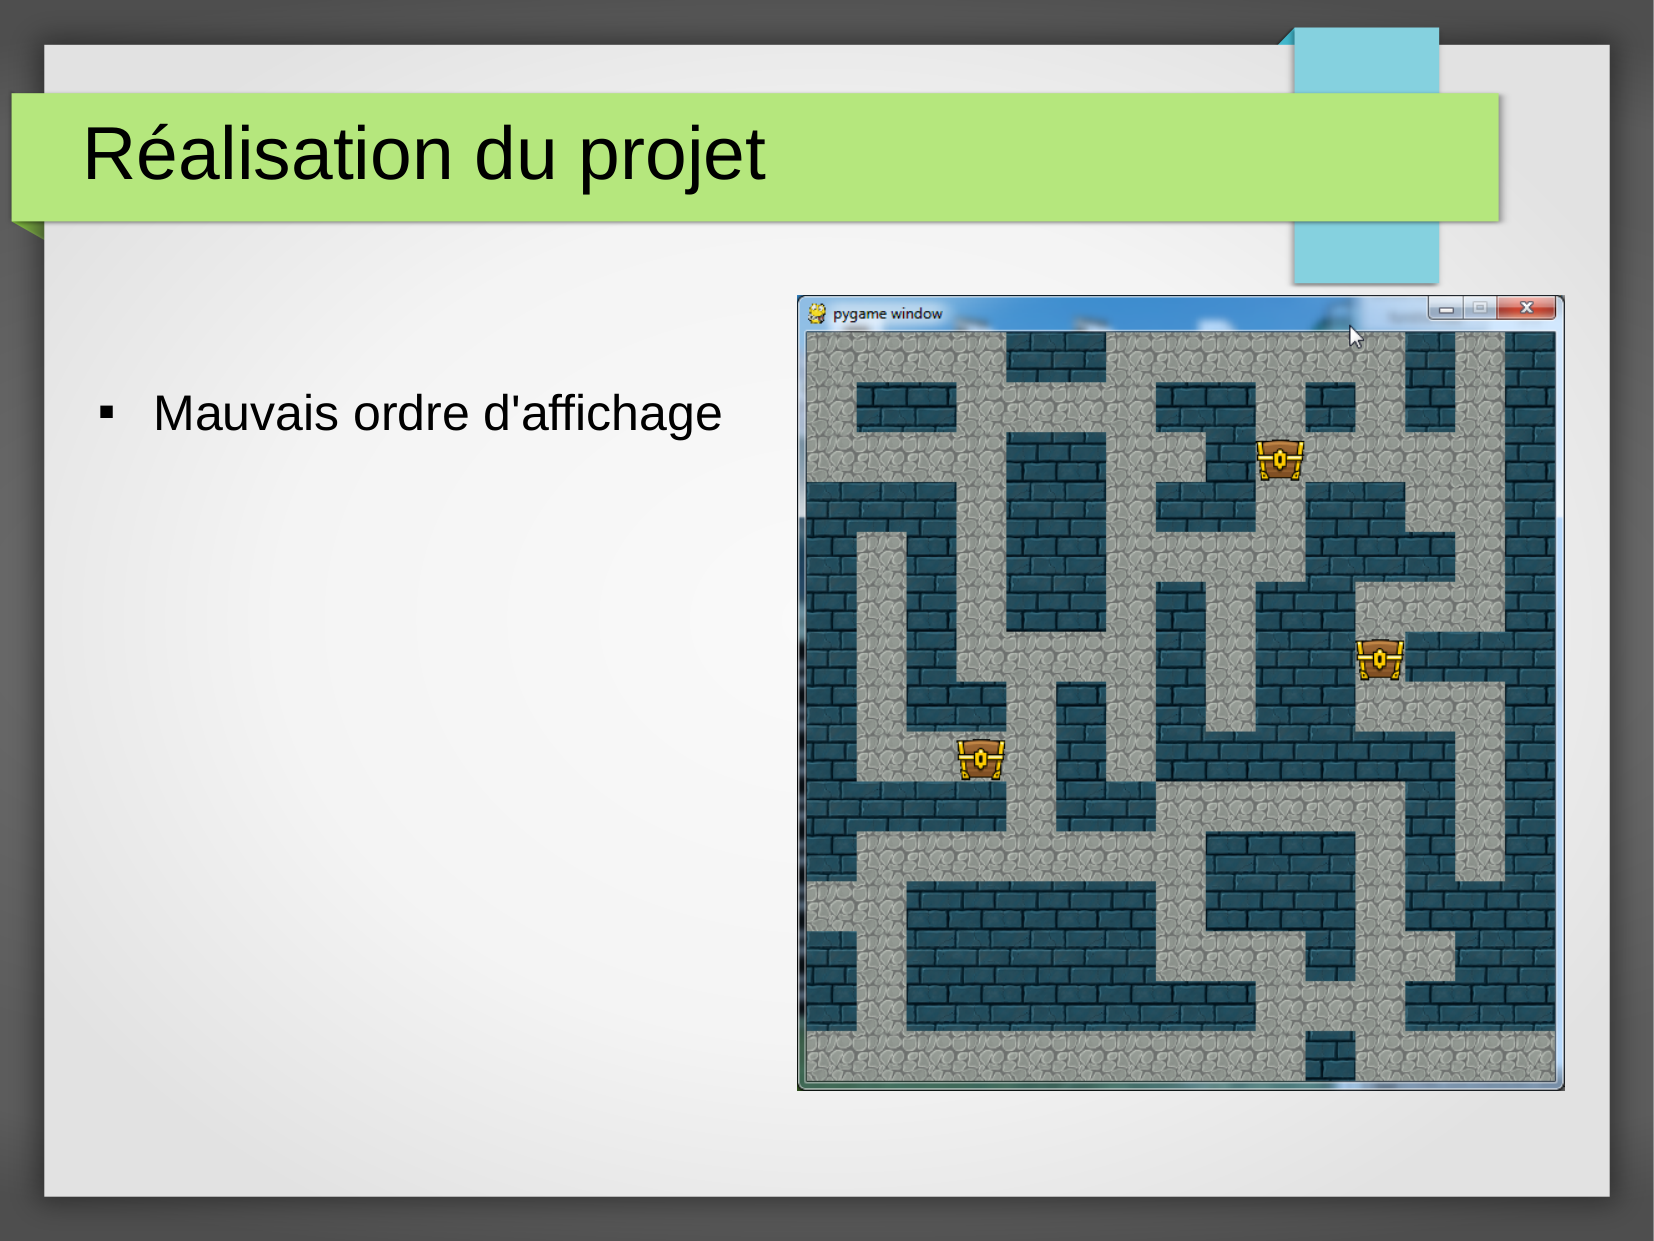

# Réalisation du projet
Mauvais ordre d'affichage